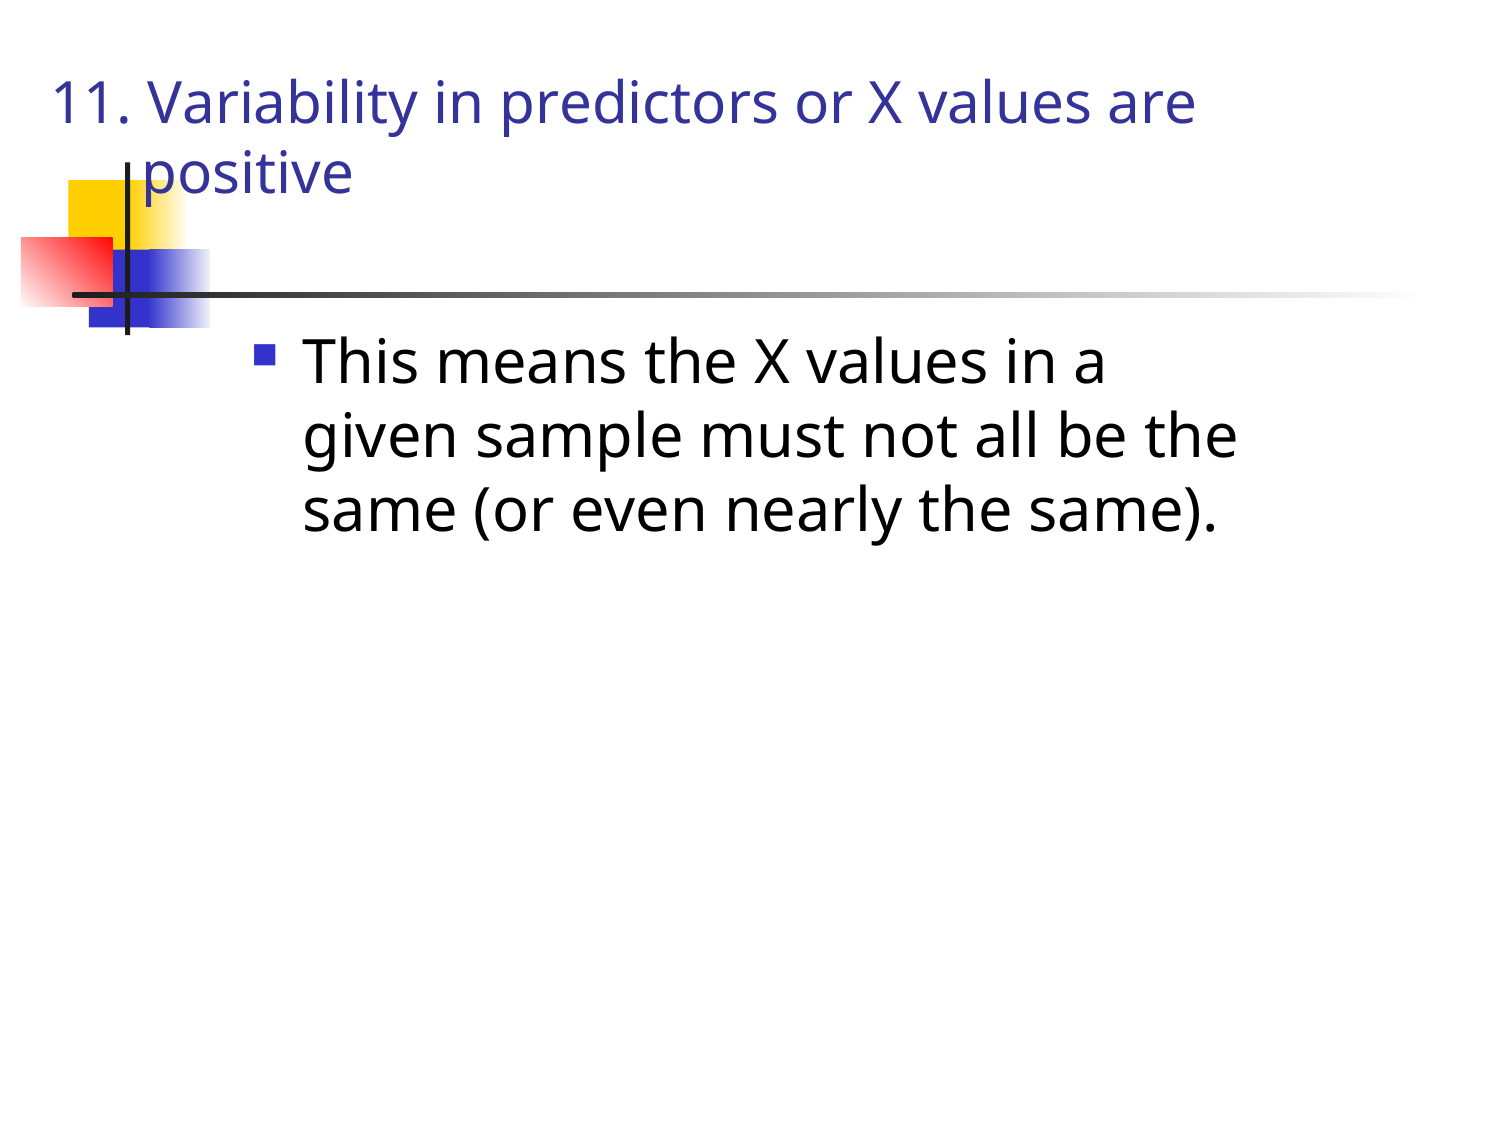

# 11. Variability in predictors or X values are positive
This means the X values in a given sample must not all be the same (or even nearly the same).